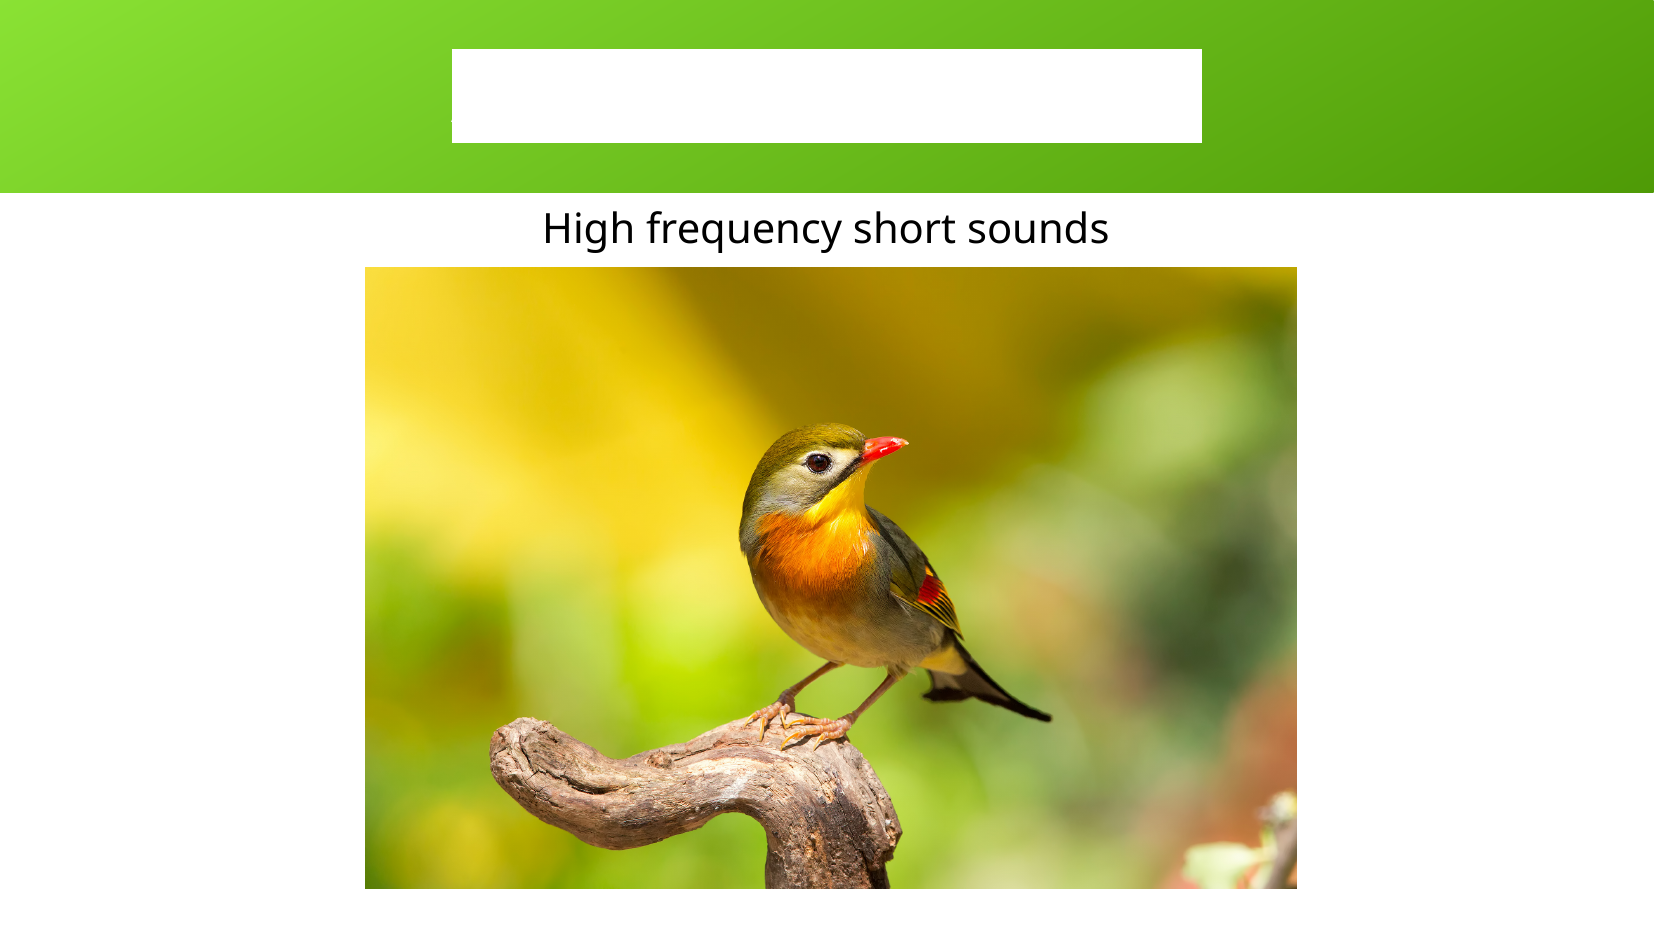

# A plausible explanation
High frequency short sounds